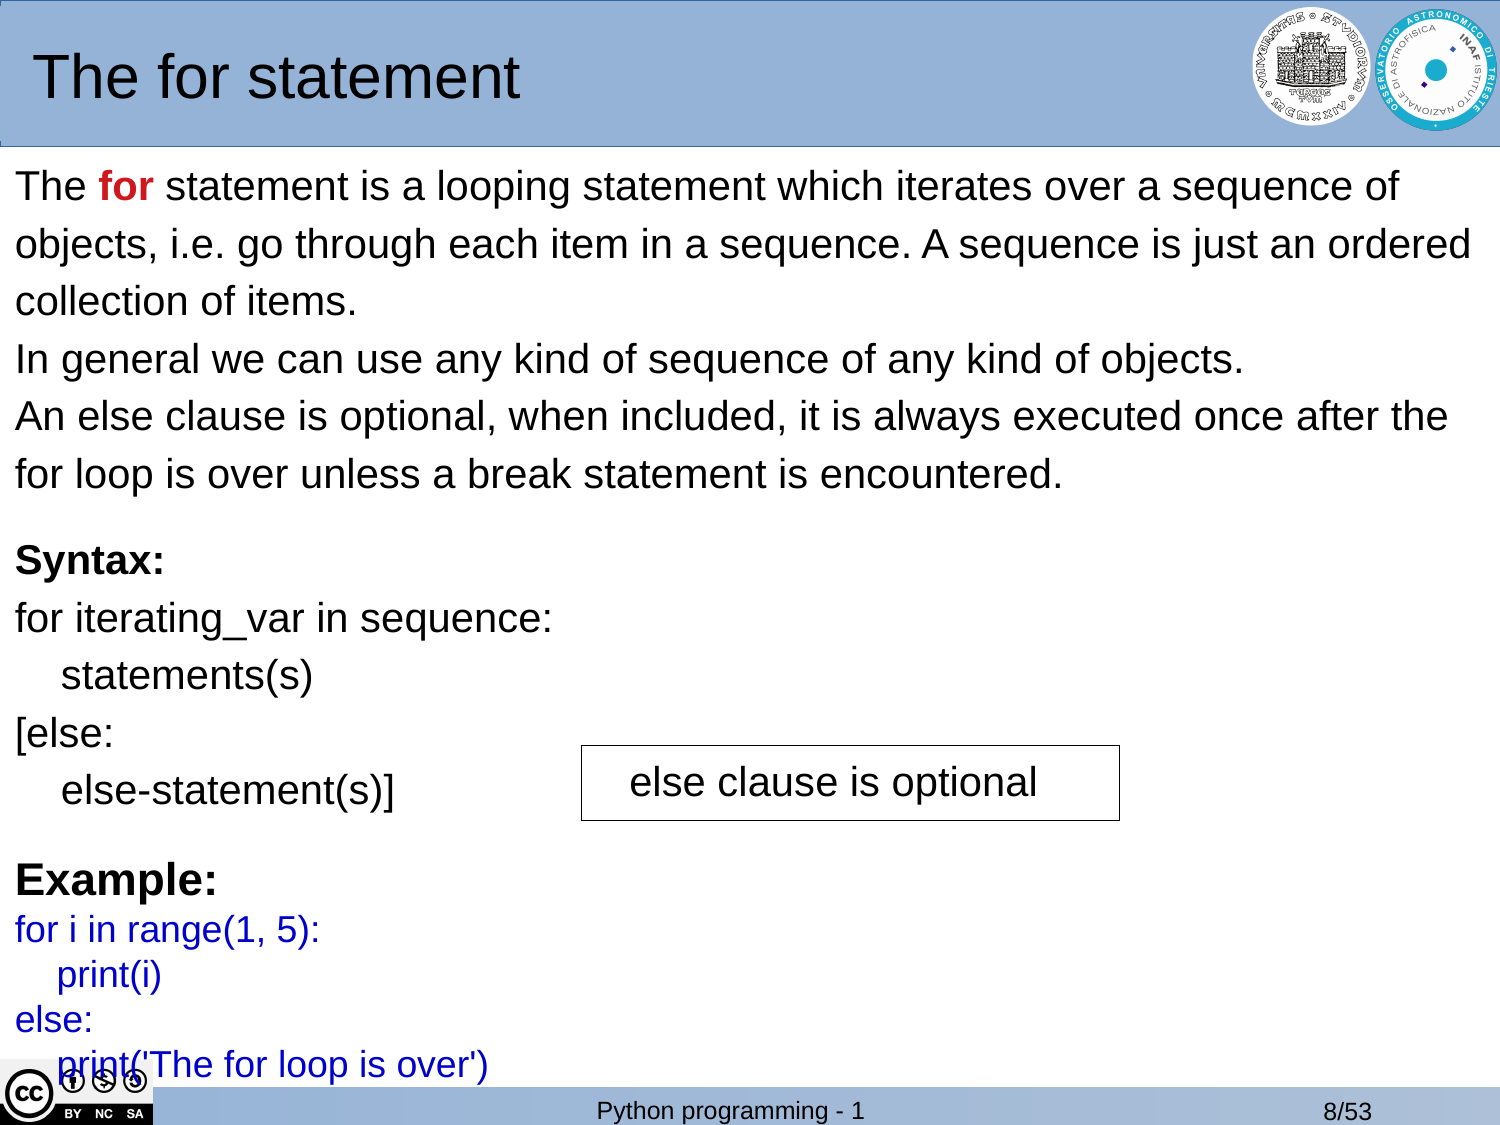

The for statement
# The for statement is a looping statement which iterates over a sequence of objects, i.e. go through each item in a sequence. A sequence is just an ordered collection of items.
In general we can use any kind of sequence of any kind of objects.
An else clause is optional, when included, it is always executed once after the for loop is over unless a break statement is encountered.
Syntax:
for iterating_var in sequence:
 statements(s)
[else:
 else-statement(s)]
Example:
for i in range(1, 5):
 print(i)
else:
 print('The for loop is over')
else clause is optional